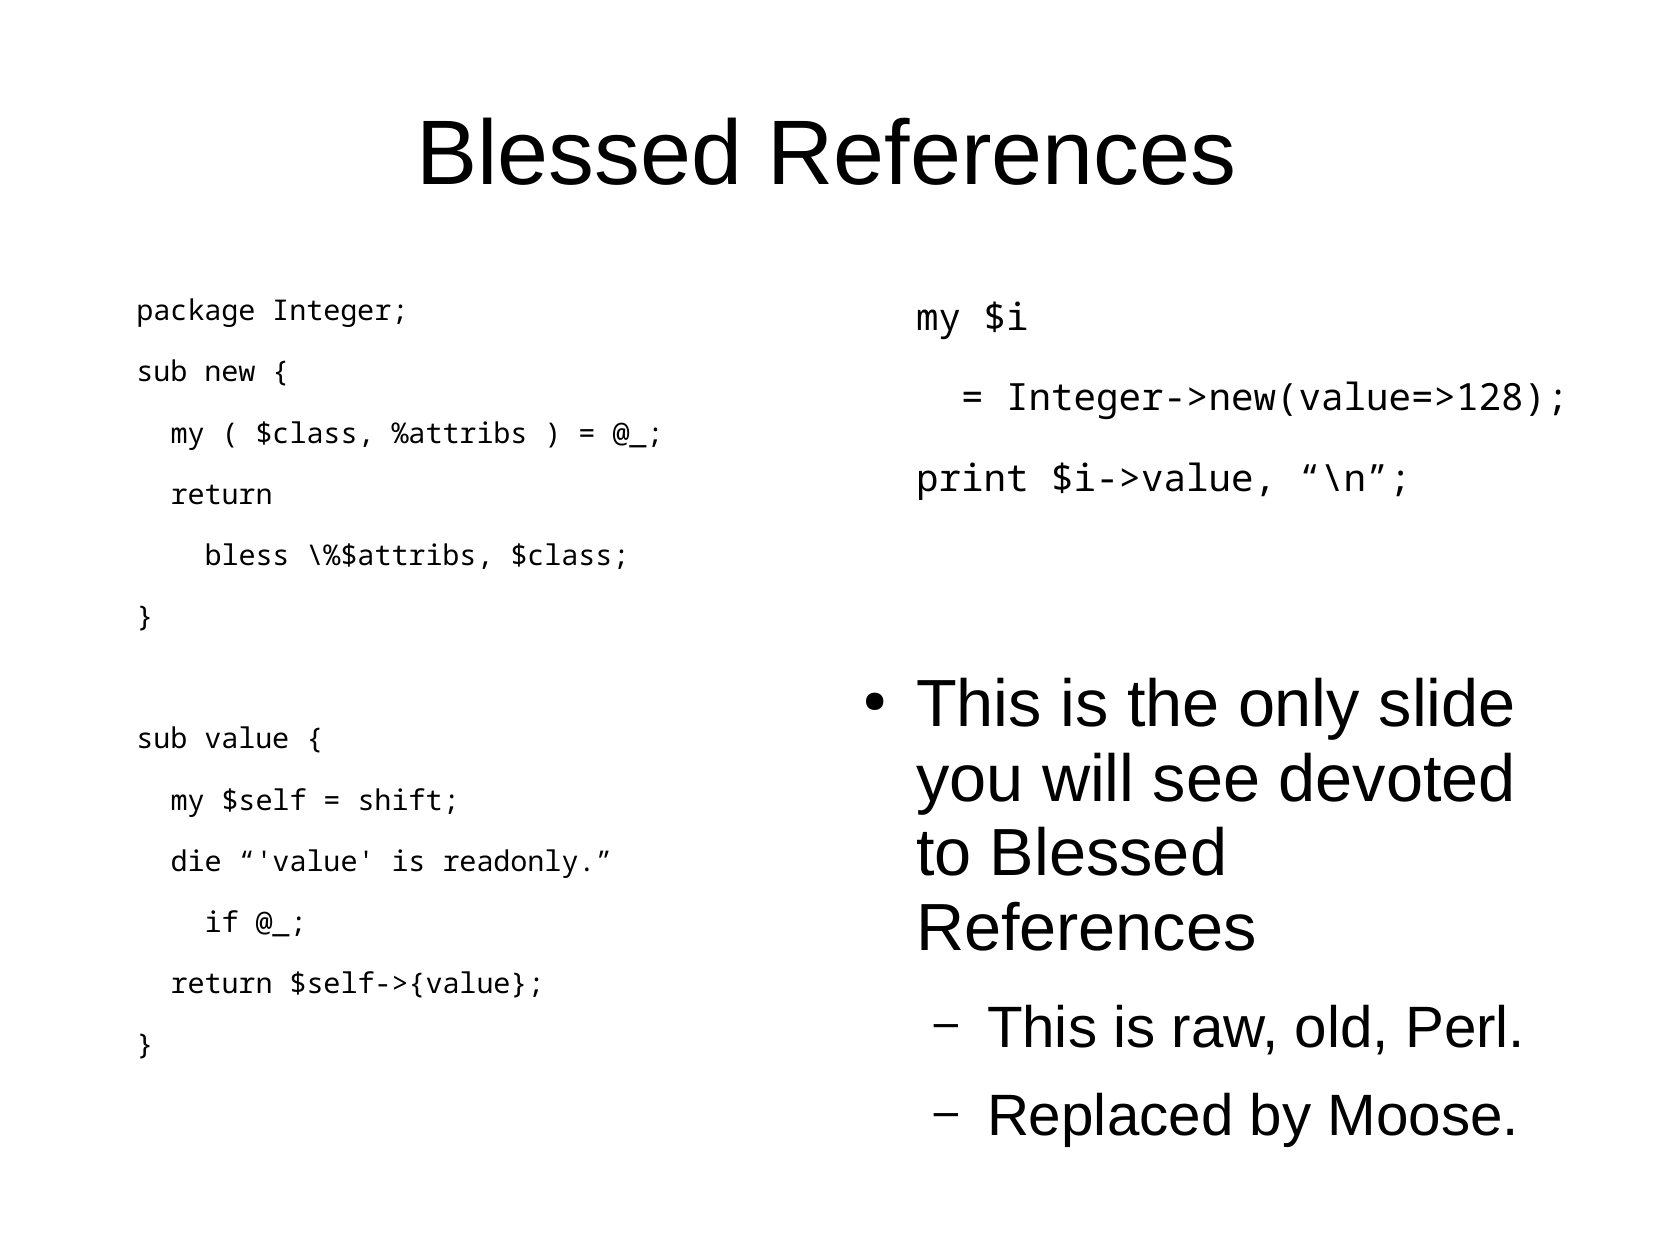

# Blessed References
package Integer;
sub new {
 my ( $class, %attribs ) = @_;
 return
 bless \%$attribs, $class;
}
sub value {
 my $self = shift;
 die “'value' is readonly.”
 if @_;
 return $self->{value};
}
my $i
 = Integer->new(value=>128);
print $i->value, “\n”;
This is the only slide you will see devoted to Blessed References
This is raw, old, Perl.
Replaced by Moose.